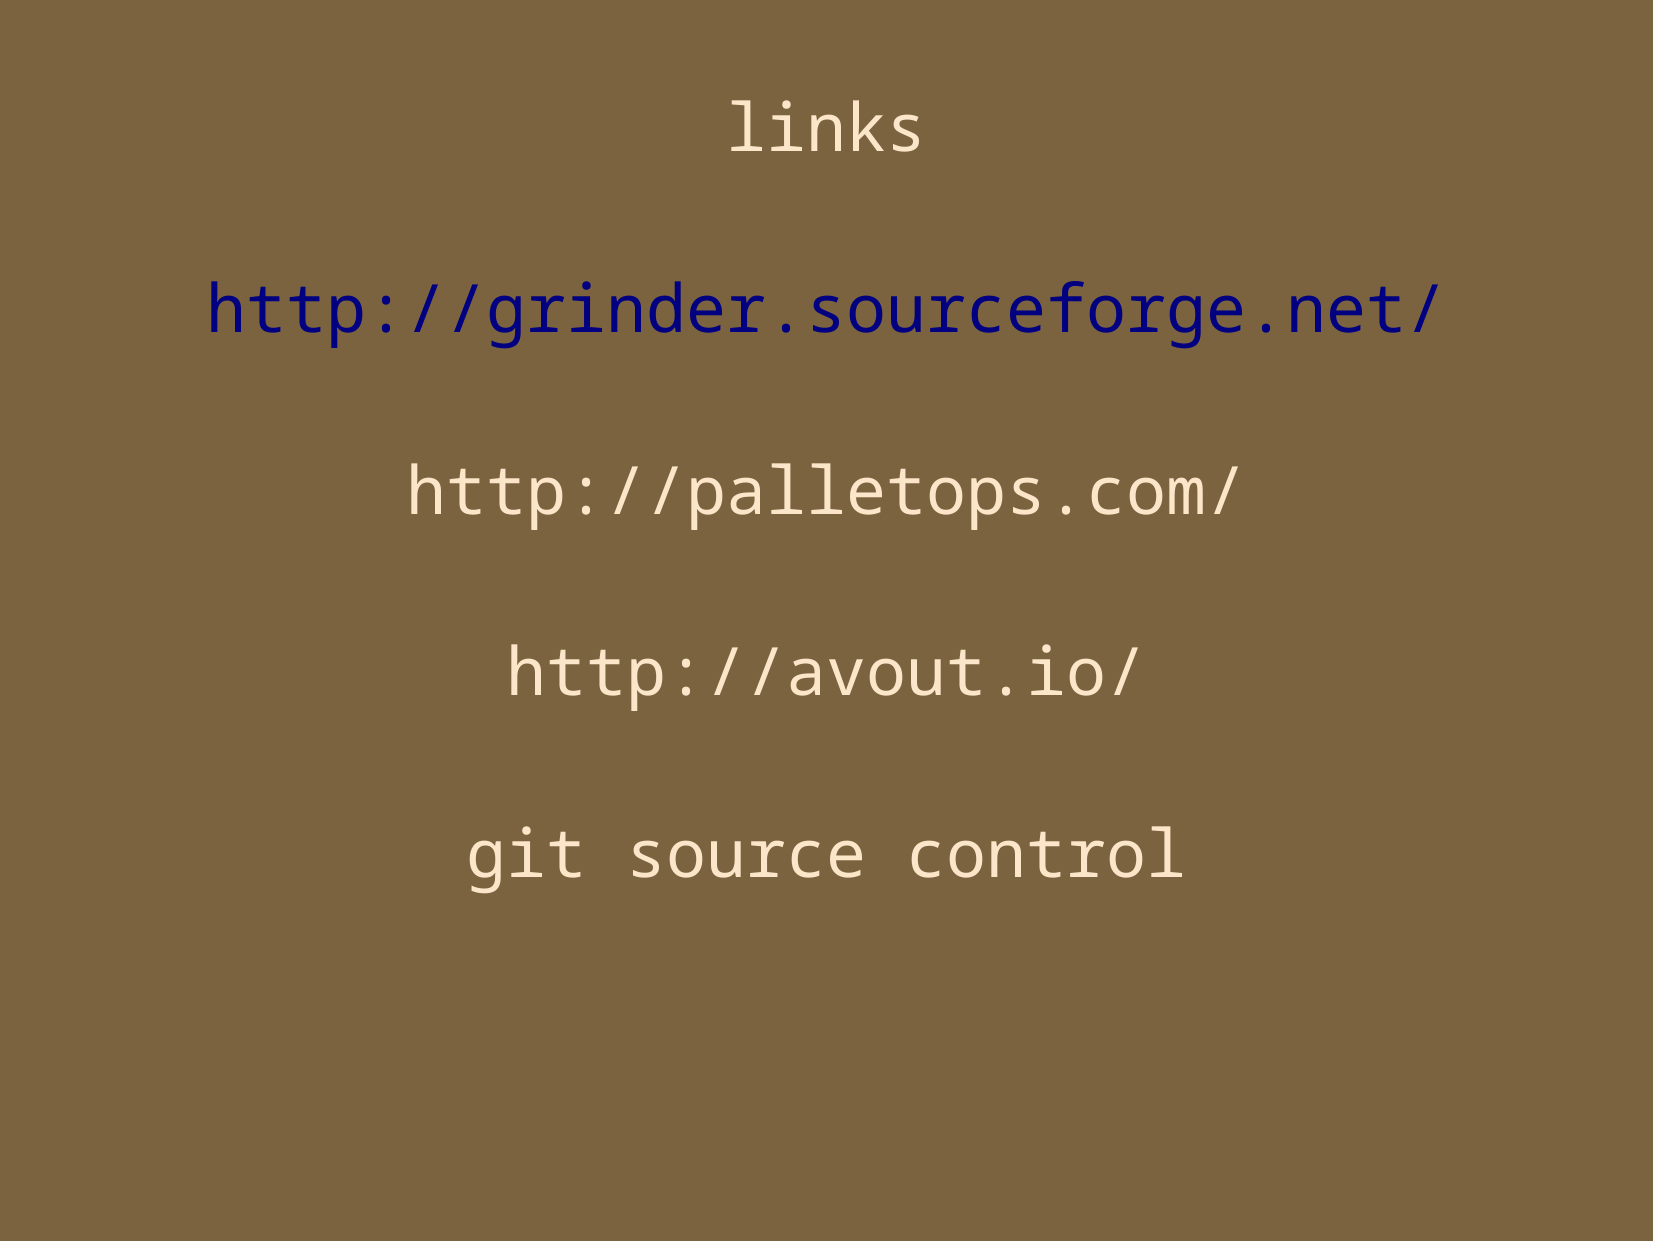

# links
http://grinder.sourceforge.net/
http://palletops.com/
http://avout.io/
git source control